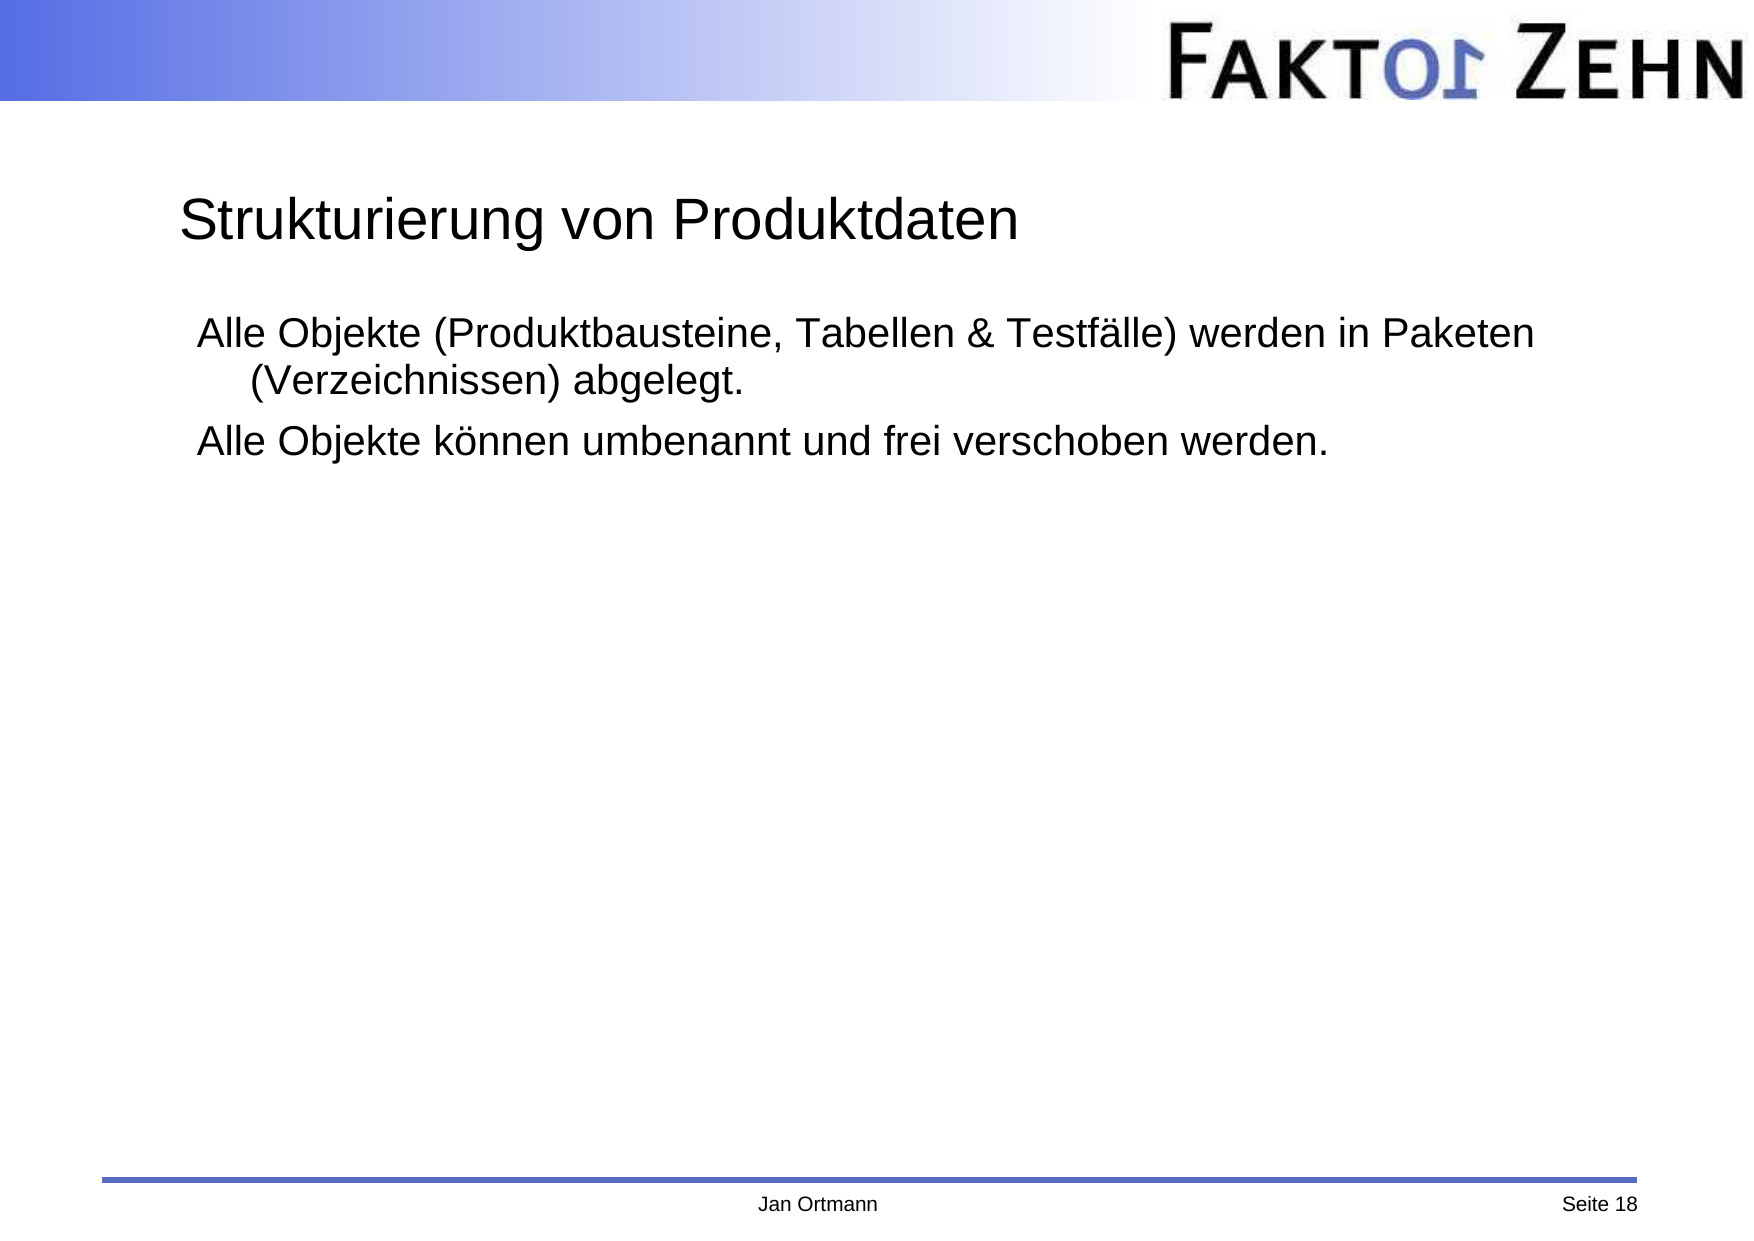

# Strukturierung von Produktdaten
Alle Objekte (Produktbausteine, Tabellen & Testfälle) werden in Paketen (Verzeichnissen) abgelegt.
Alle Objekte können umbenannt und frei verschoben werden.